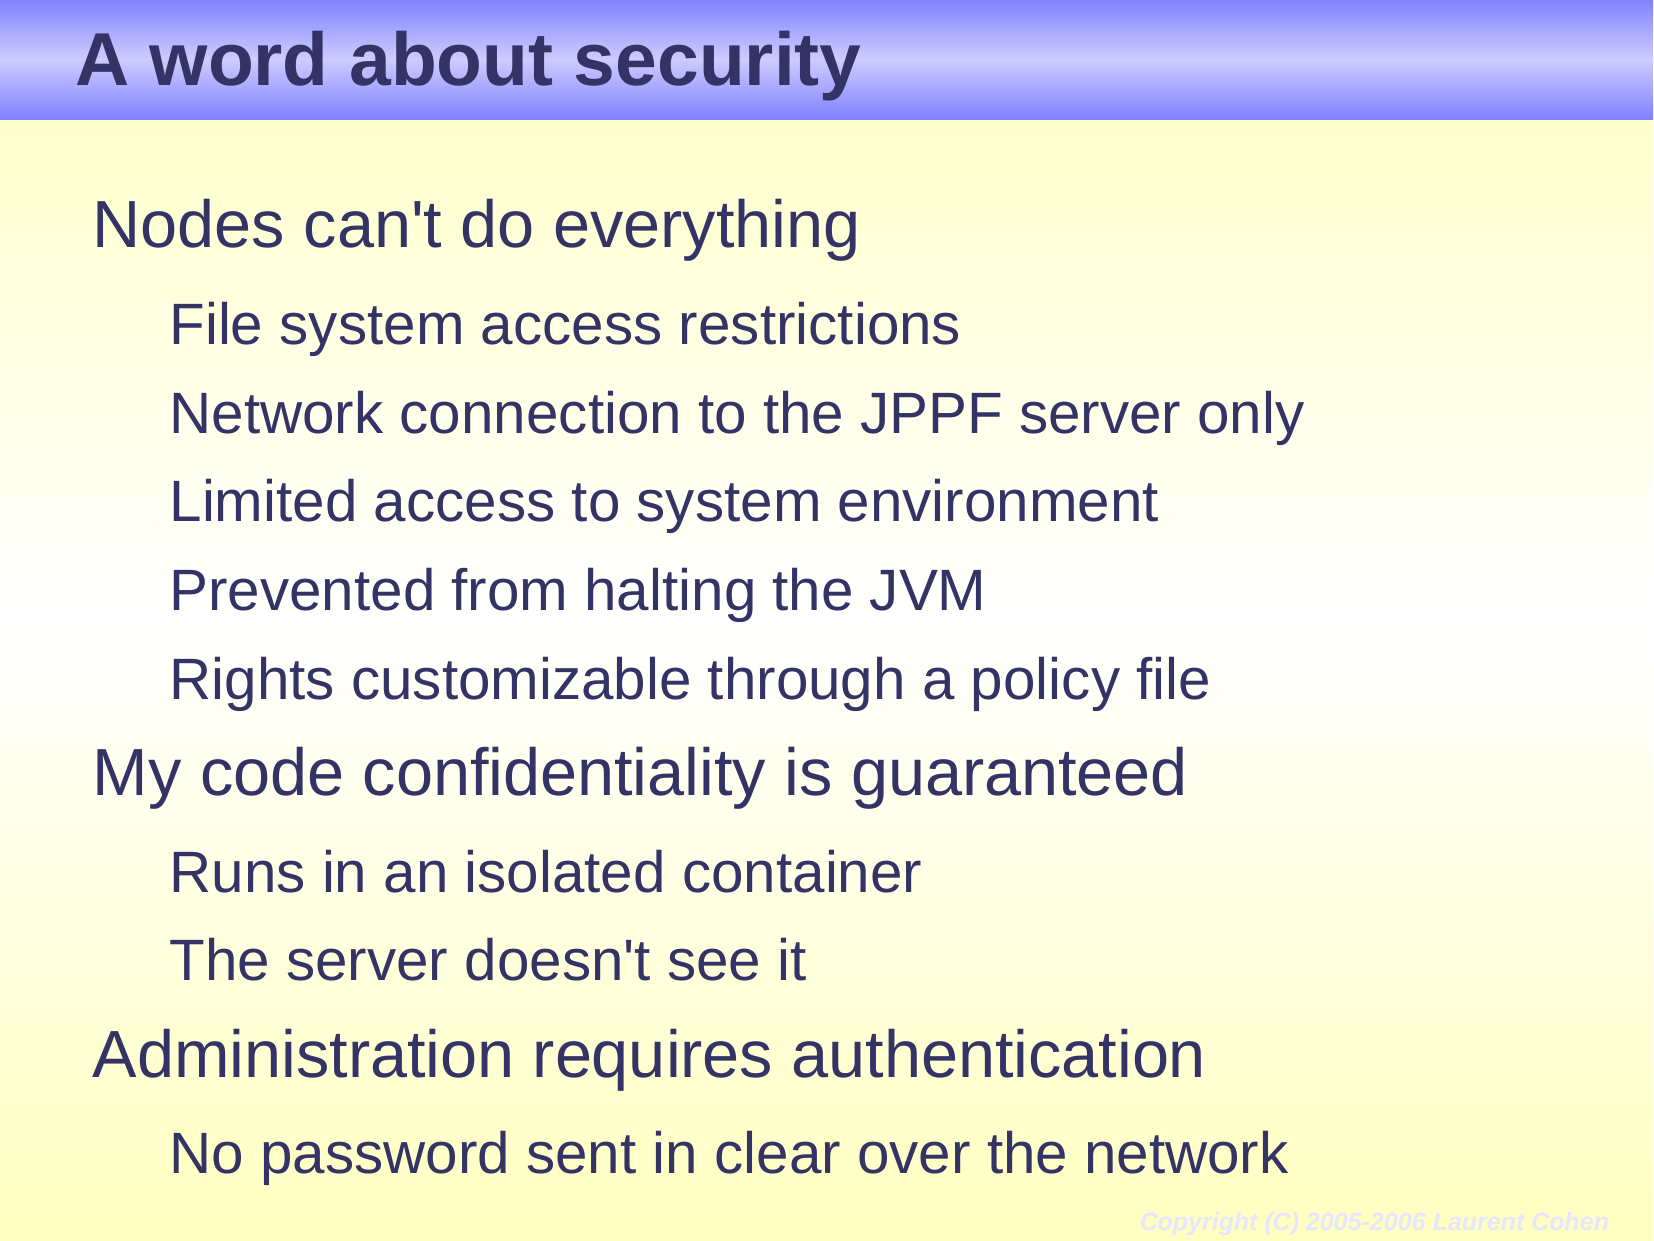

# A word about security
Nodes can't do everything
File system access restrictions
Network connection to the JPPF server only
Limited access to system environment
Prevented from halting the JVM
Rights customizable through a policy file
My code confidentiality is guaranteed
Runs in an isolated container
The server doesn't see it
Administration requires authentication
No password sent in clear over the network